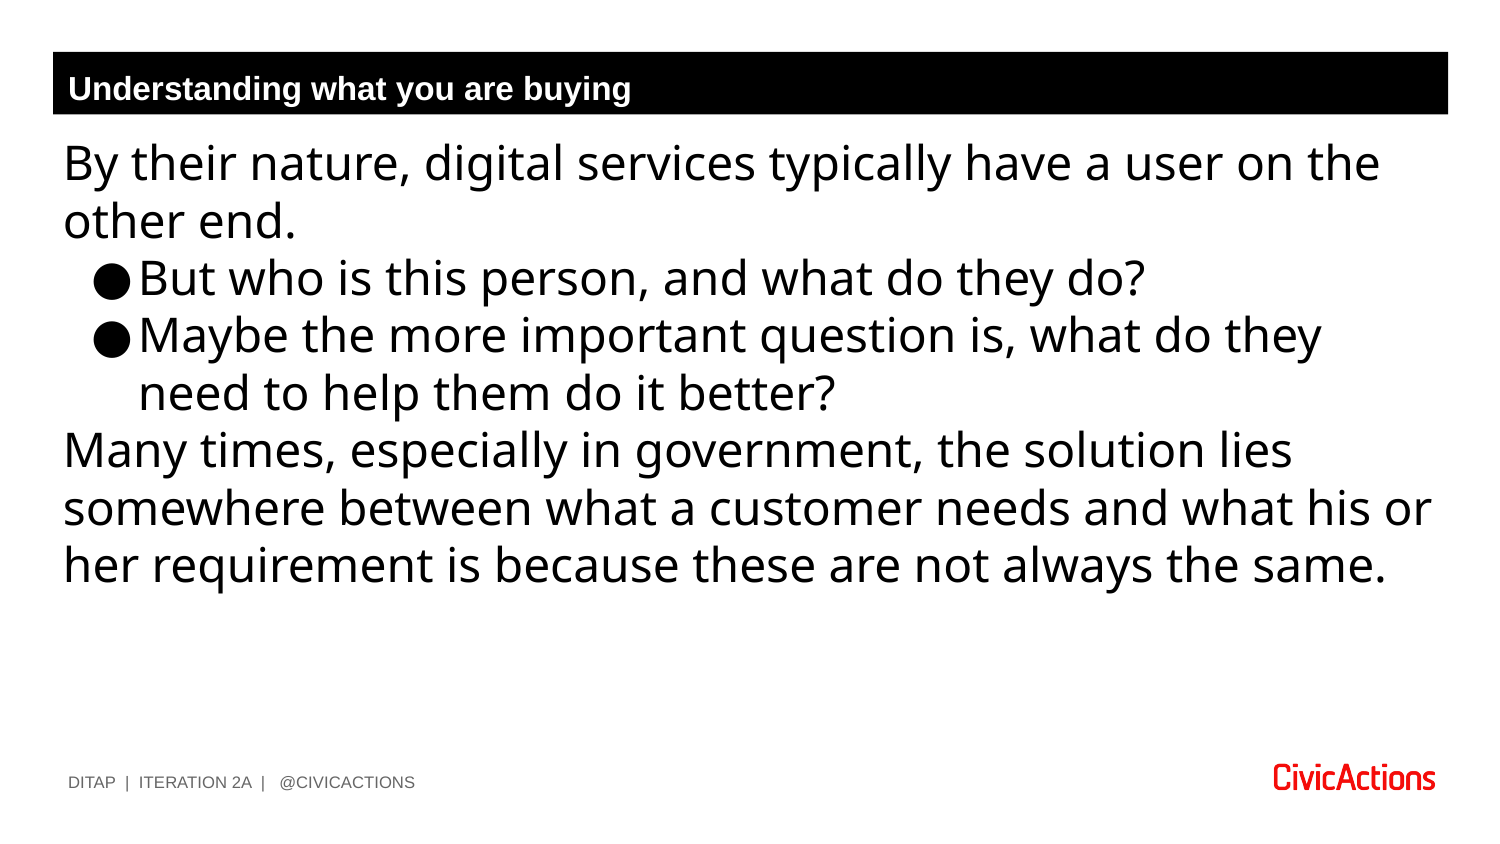

Understanding what you are buying
# By their nature, digital services typically have a user on the other end.
But who is this person, and what do they do?
Maybe the more important question is, what do they need to help them do it better?
Many times, especially in government, the solution lies somewhere between what a customer needs and what his or her requirement is because these are not always the same.